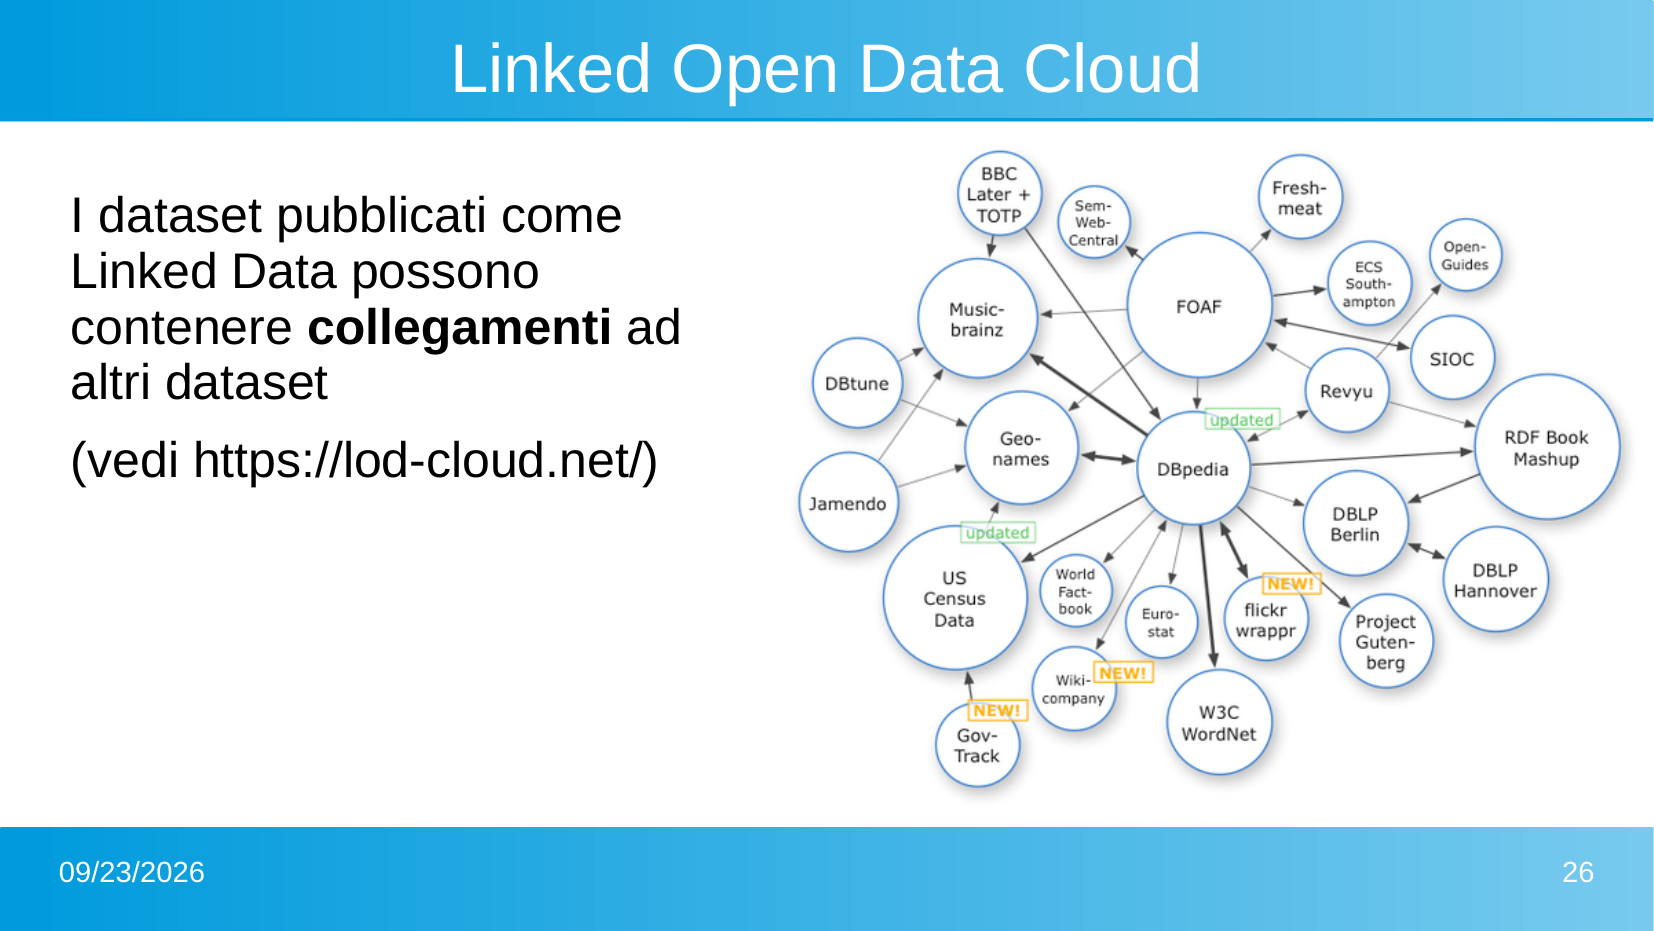

# Linked Open Data Cloud
I dataset pubblicati come Linked Data possono contenere collegamenti ad altri dataset
(vedi https://lod-cloud.net/)
26